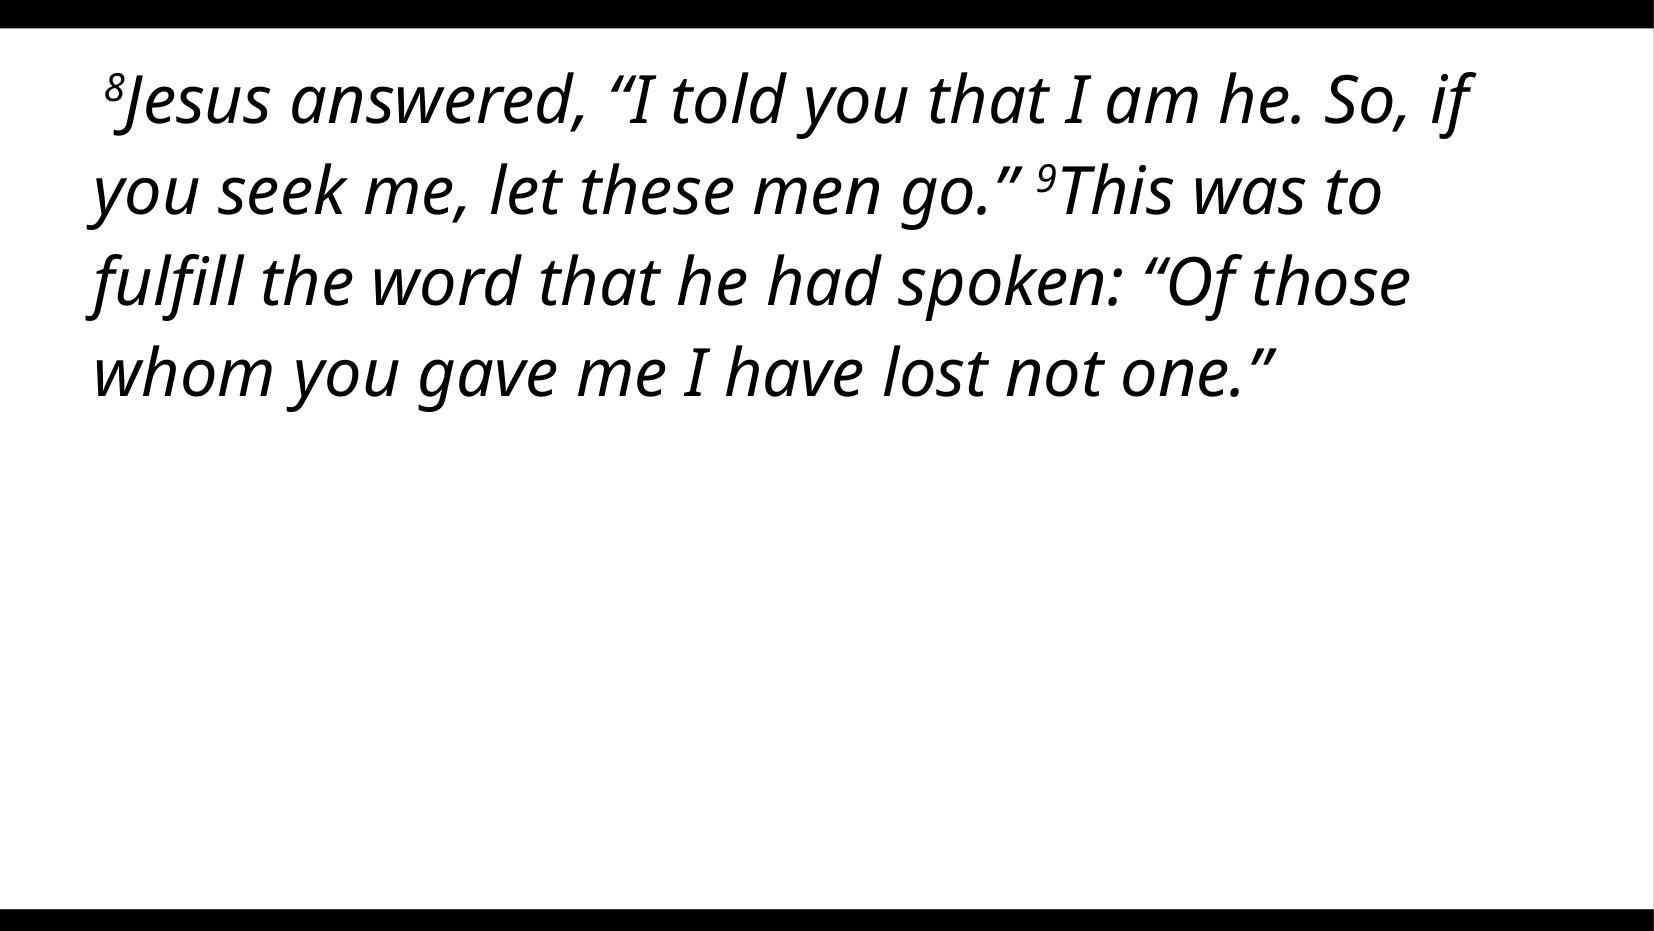

8Jesus answered, “I told you that I am he. So, if you seek me, let these men go.” 9This was to fulfill the word that he had spoken: “Of those whom you gave me I have lost not one.”